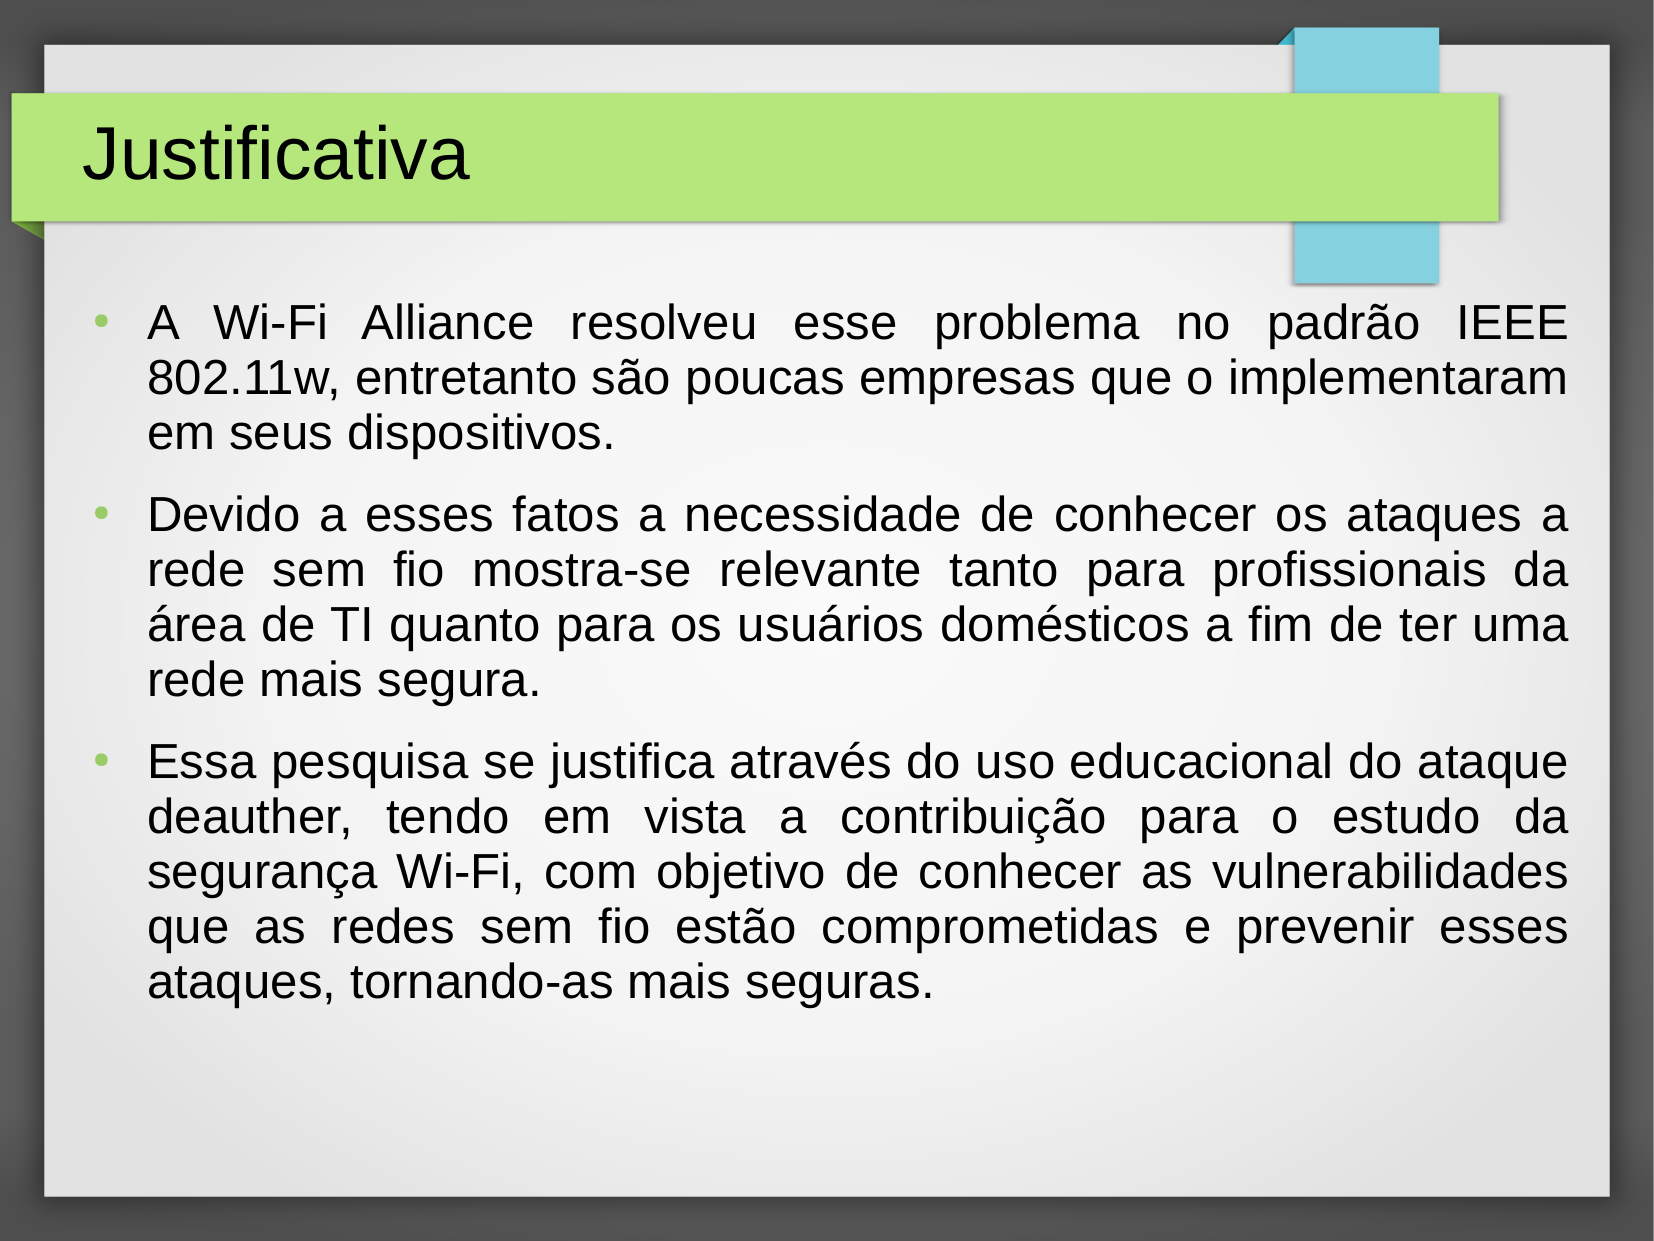

# Justificativa
A Wi-Fi Alliance resolveu esse problema no padrão IEEE 802.11w, entretanto são poucas empresas que o implementaram em seus dispositivos.
Devido a esses fatos a necessidade de conhecer os ataques a rede sem fio mostra-se relevante tanto para profissionais da área de TI quanto para os usuários domésticos a fim de ter uma rede mais segura.
Essa pesquisa se justifica através do uso educacional do ataque deauther, tendo em vista a contribuição para o estudo da segurança Wi-Fi, com objetivo de conhecer as vulnerabilidades que as redes sem fio estão comprometidas e prevenir esses ataques, tornando-as mais seguras.